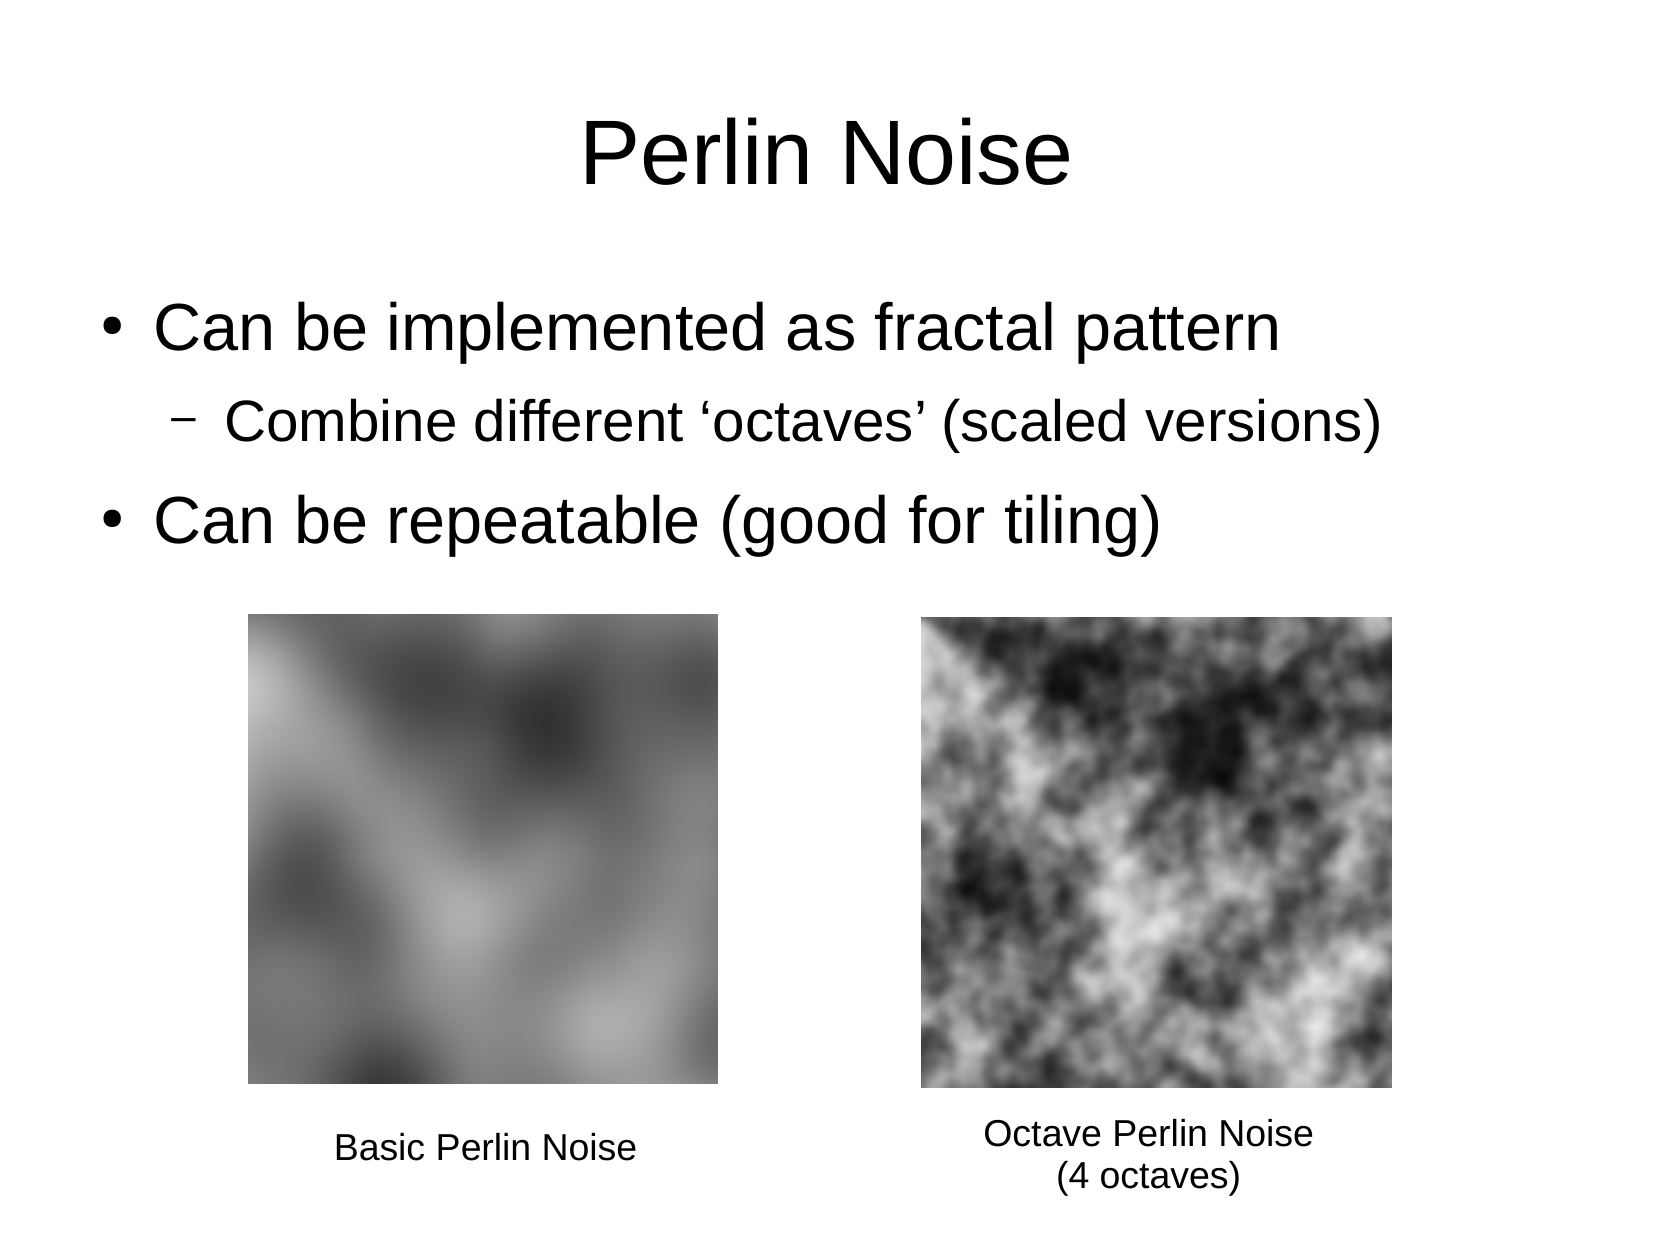

# Perlin Noise
Can be implemented as fractal pattern
Combine different ‘octaves’ (scaled versions)
Can be repeatable (good for tiling)
Octave Perlin Noise
(4 octaves)
Basic Perlin Noise